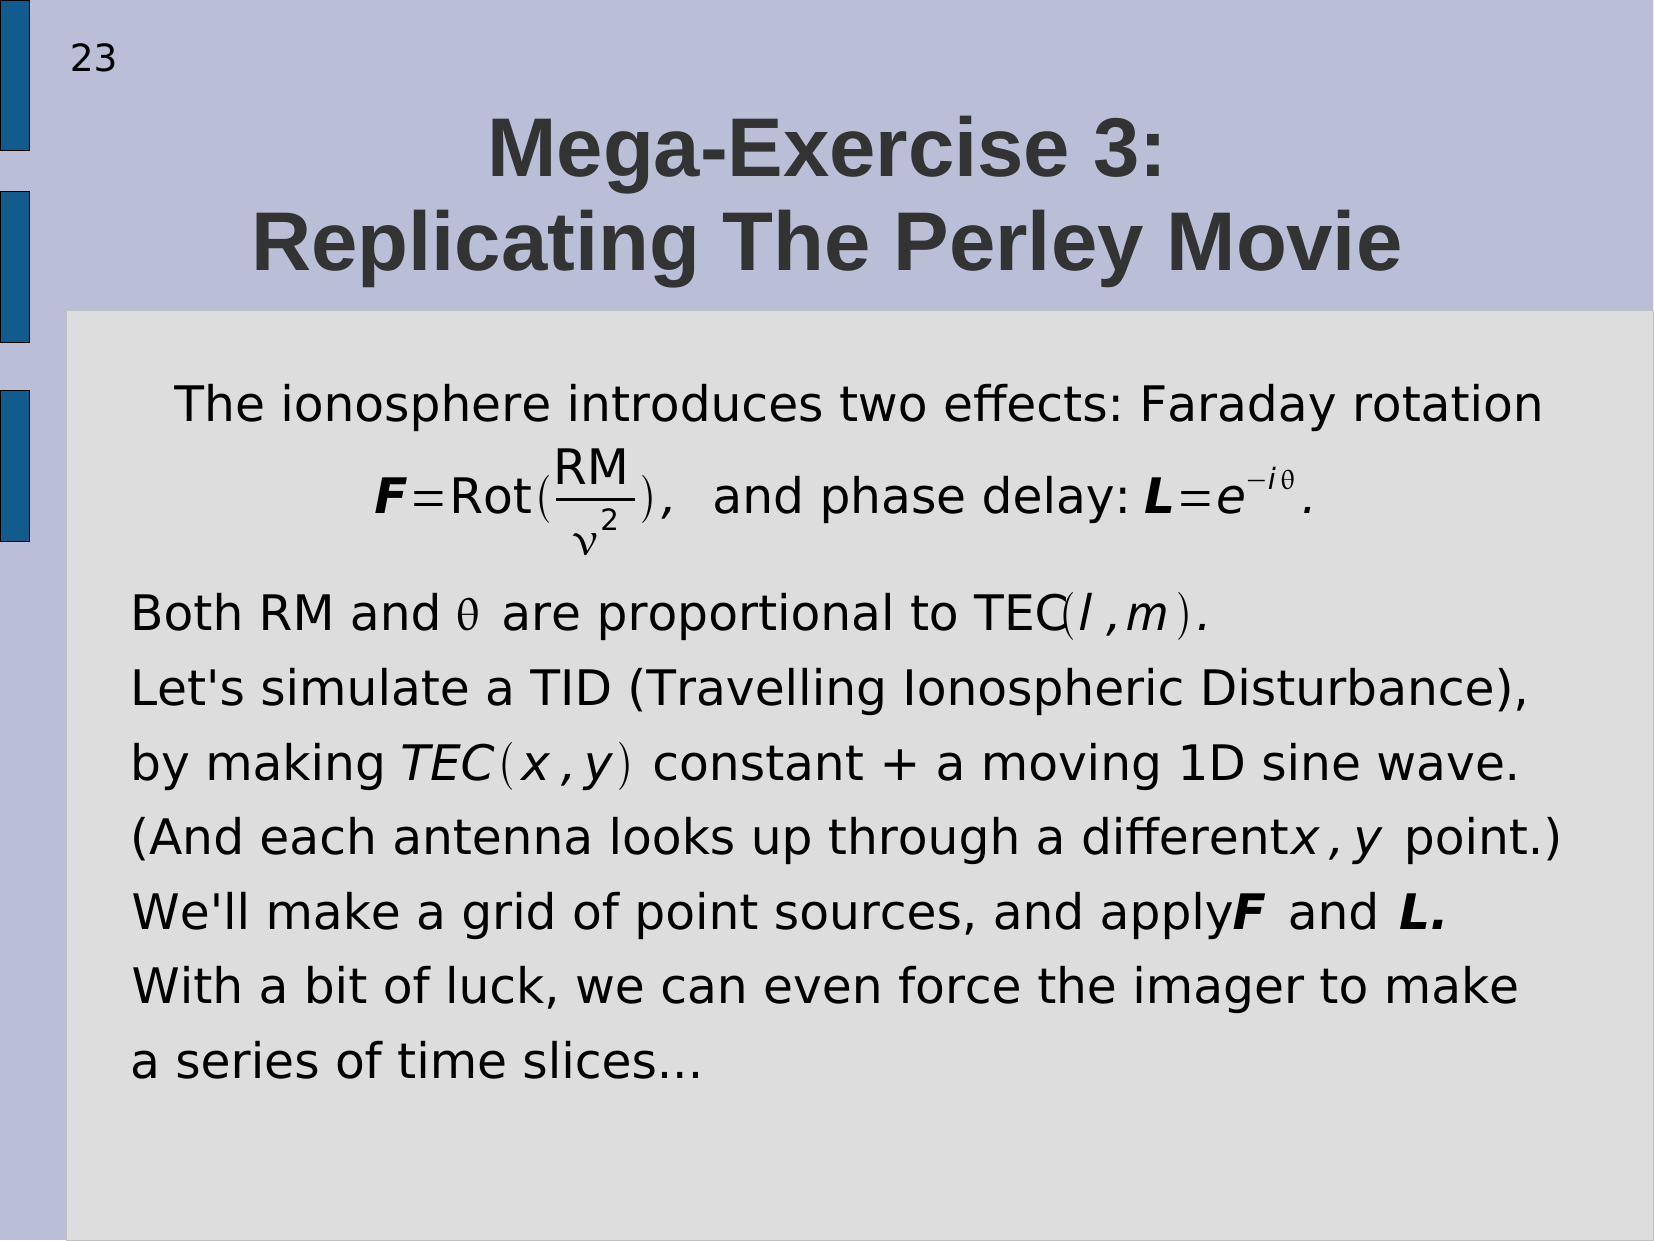

# Mega-Exercise 3: Replicating The Perley Movie